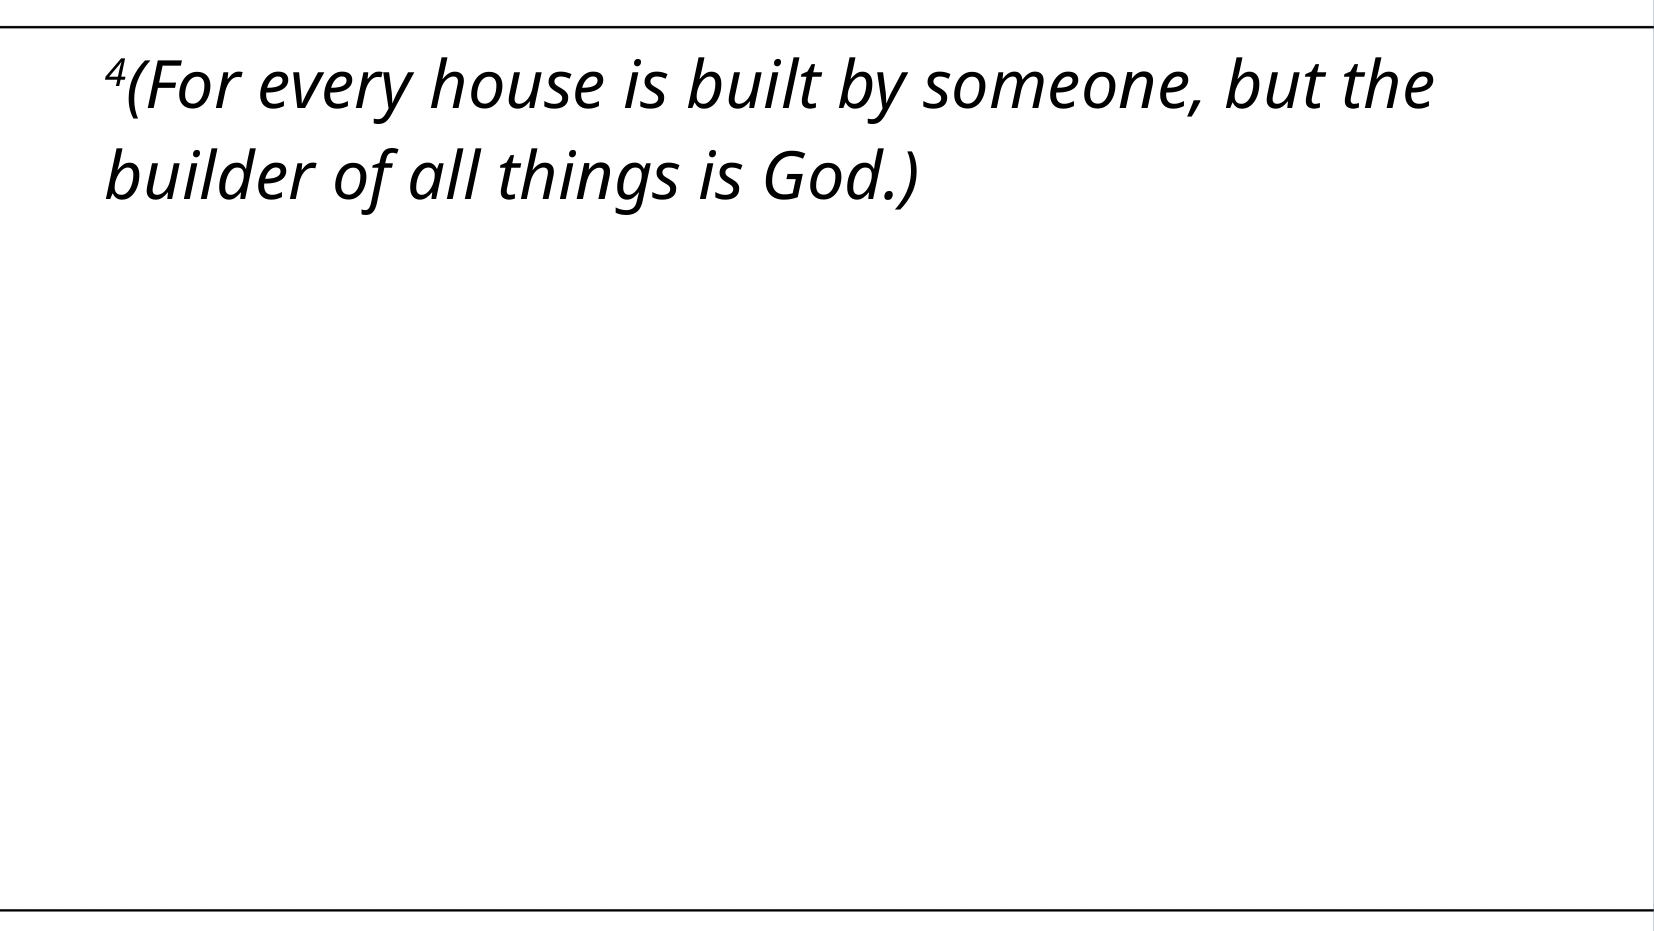

4(For every house is built by someone, but the builder of all things is God.)